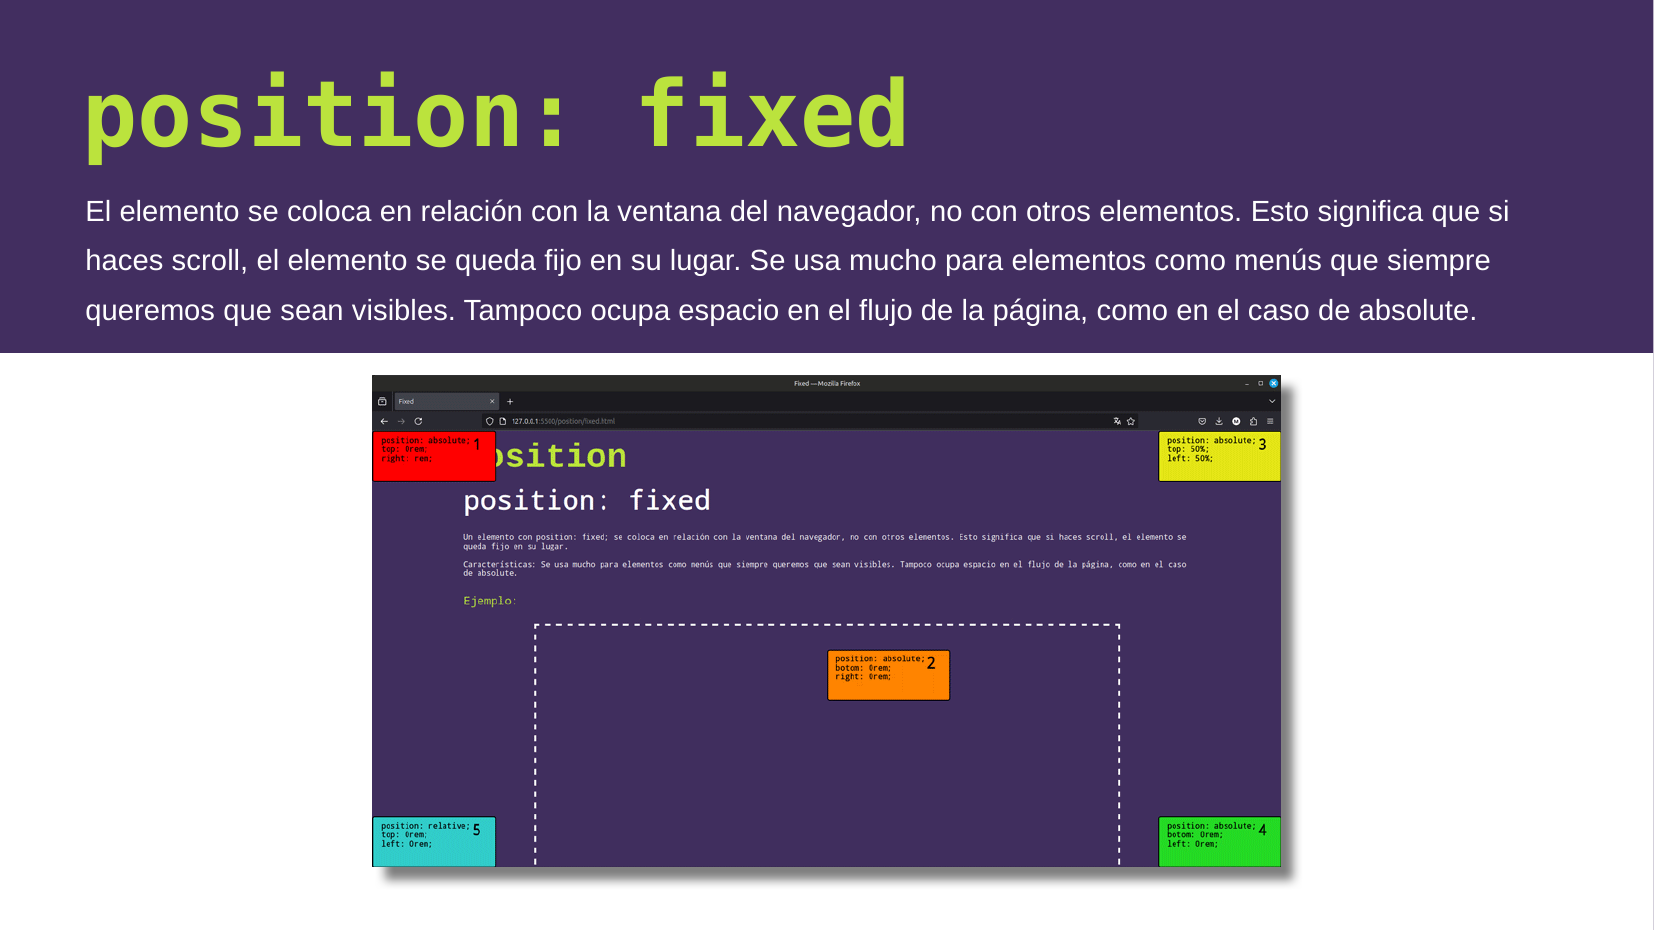

# position: fixed
El elemento se coloca en relación con la ventana del navegador, no con otros elementos. Esto significa que si haces scroll, el elemento se queda fijo en su lugar. Se usa mucho para elementos como menús que siempre queremos que sean visibles. Tampoco ocupa espacio en el flujo de la página, como en el caso de absolute.